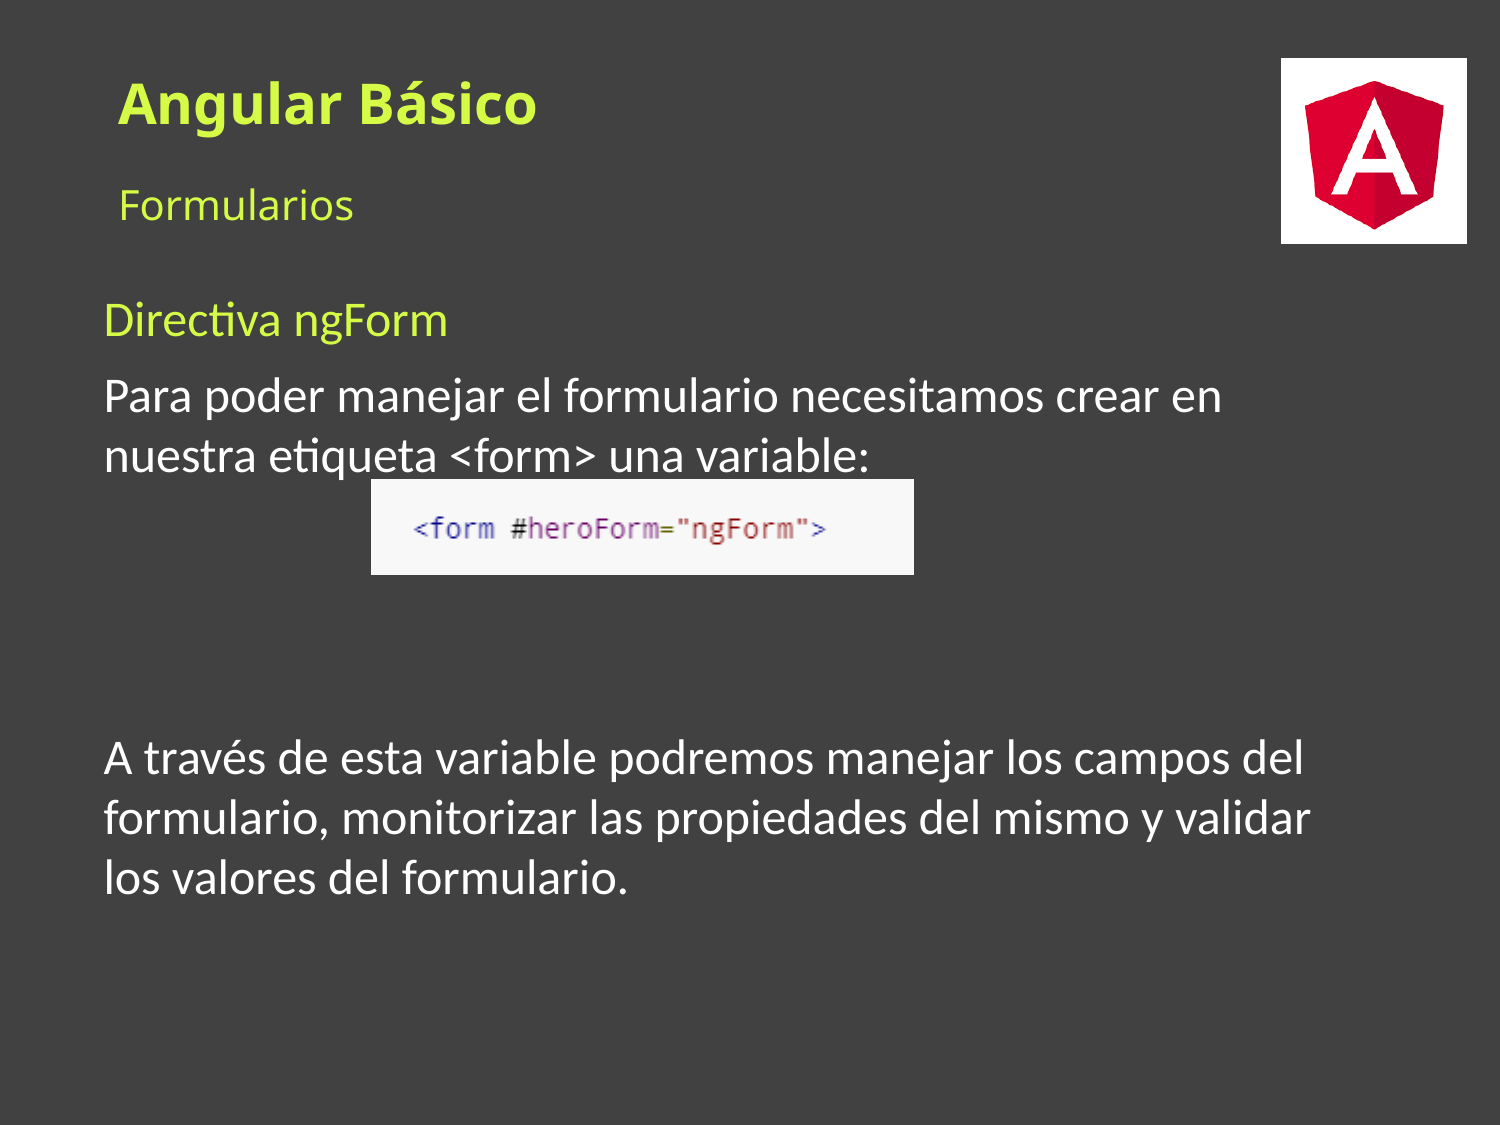

# Angular Básico
Formularios
Directiva ngForm
Para poder manejar el formulario necesitamos crear en nuestra etiqueta <form> una variable:
A través de esta variable podremos manejar los campos del formulario, monitorizar las propiedades del mismo y validar los valores del formulario.